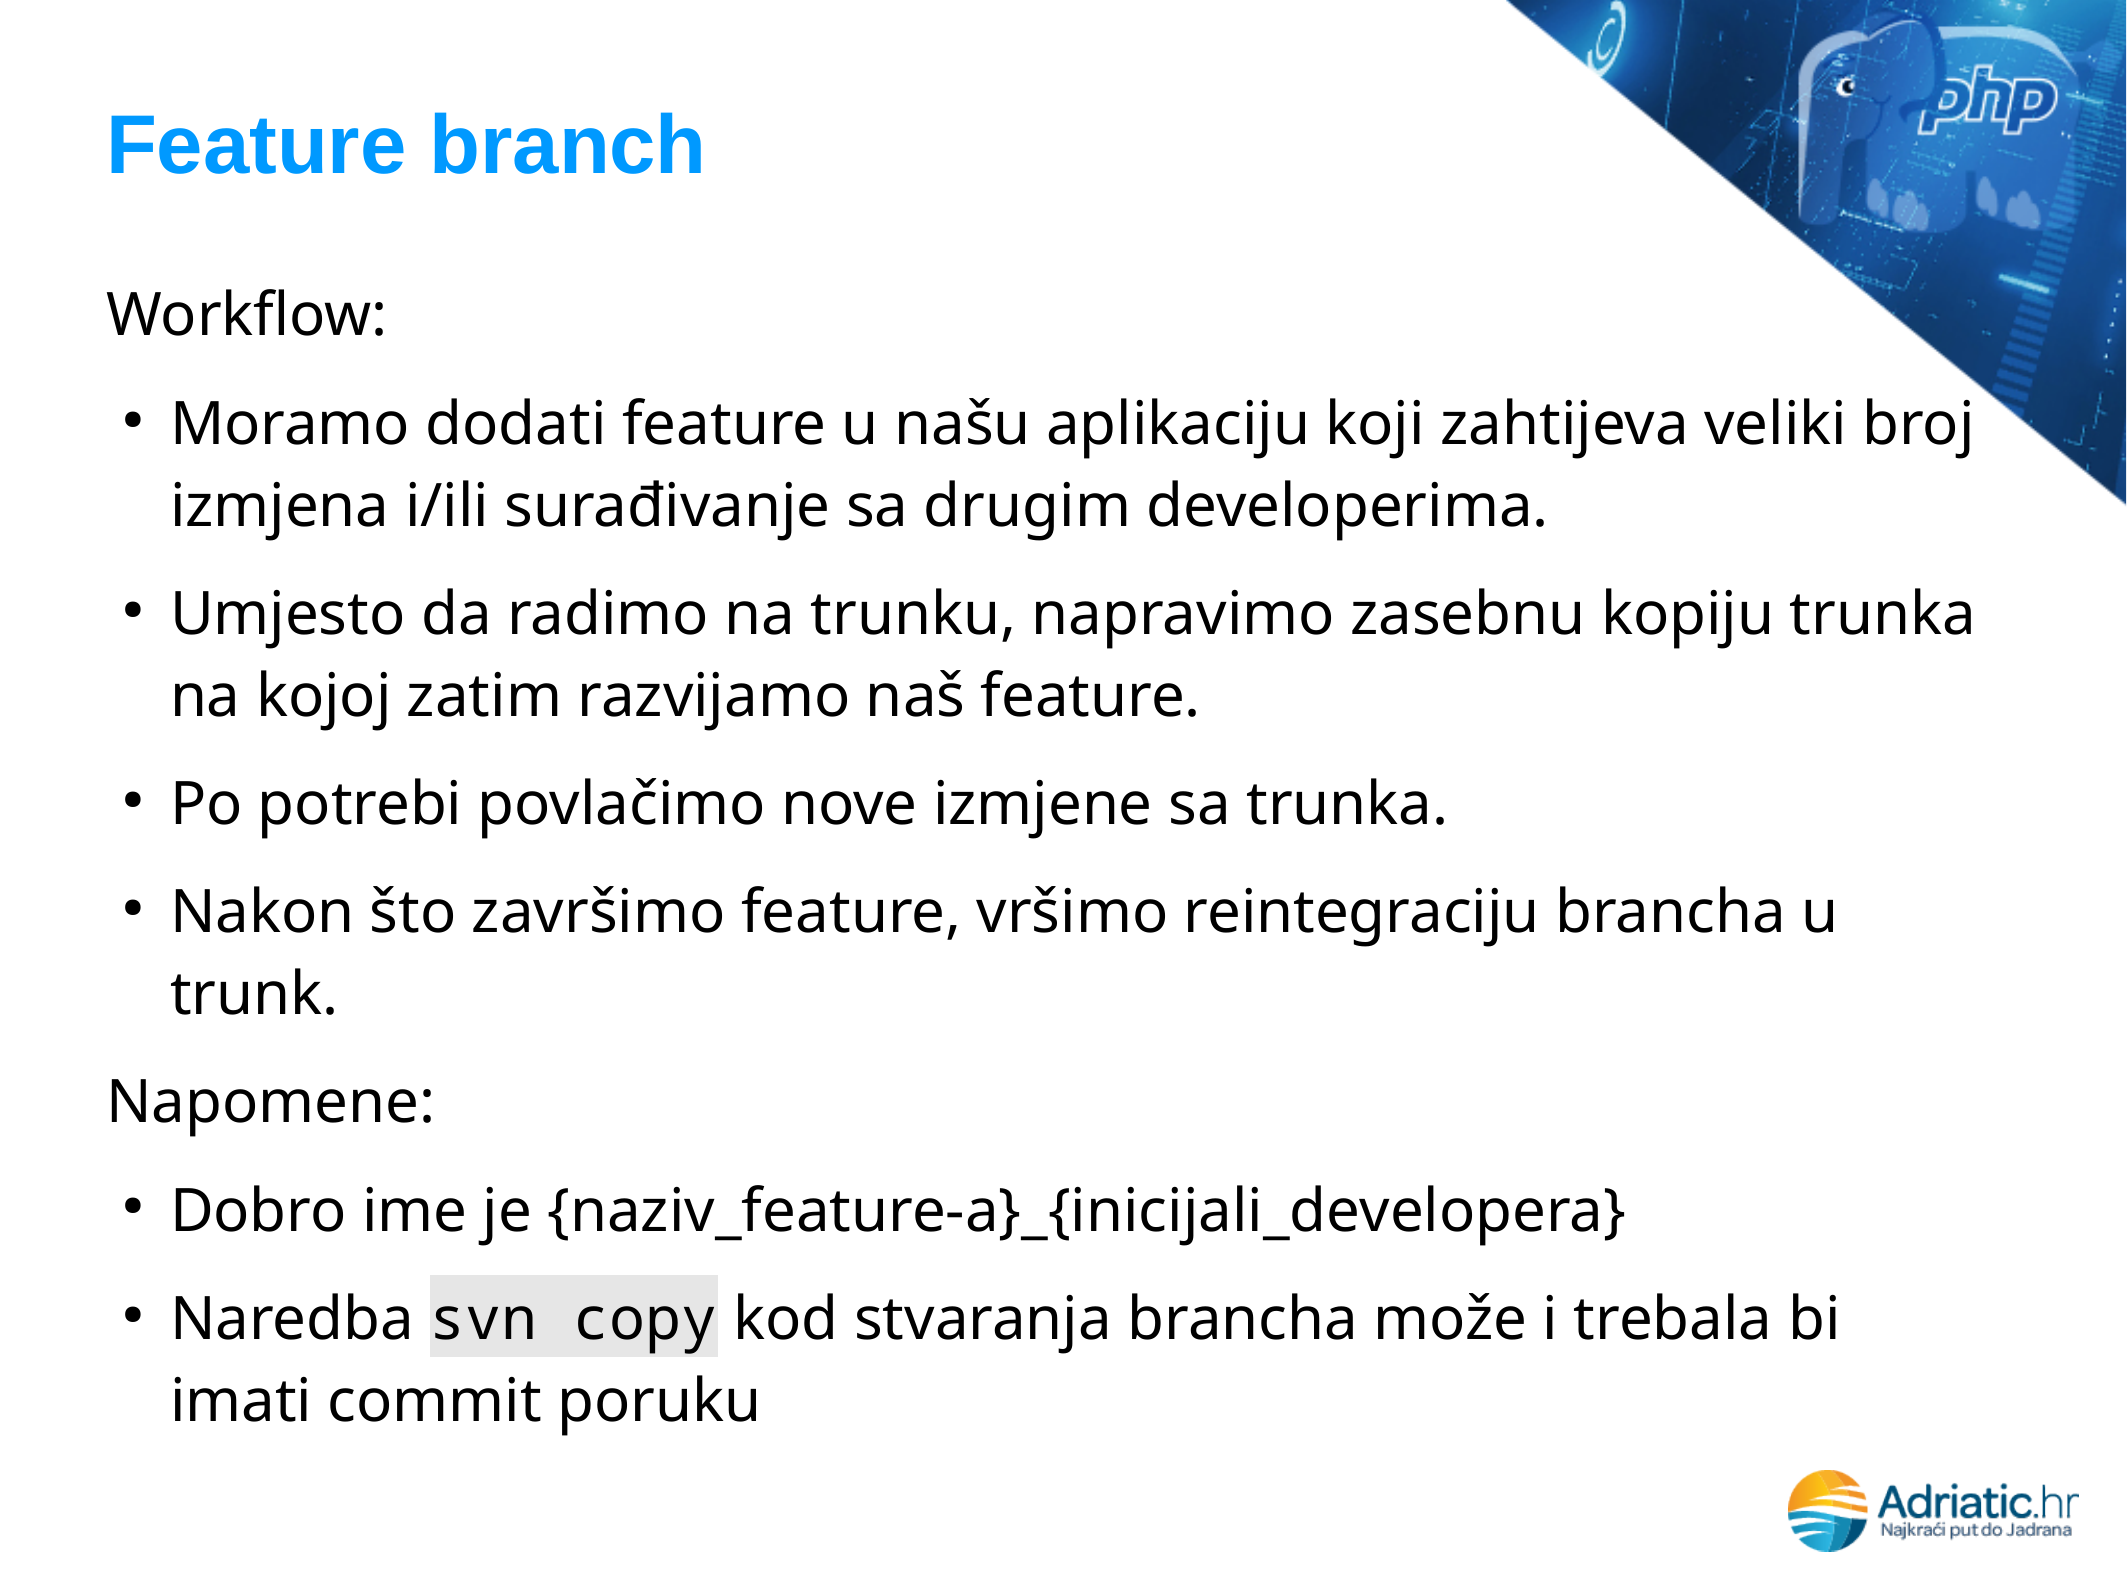

# Feature branch
Workflow:
Moramo dodati feature u našu aplikaciju koji zahtijeva veliki broj izmjena i/ili surađivanje sa drugim developerima.
Umjesto da radimo na trunku, napravimo zasebnu kopiju trunka na kojoj zatim razvijamo naš feature.
Po potrebi povlačimo nove izmjene sa trunka.
Nakon što završimo feature, vršimo reintegraciju brancha u trunk.
Napomene:
Dobro ime je {naziv_feature-a}_{inicijali_developera}
Naredba svn copy kod stvaranja brancha može i trebala bi imati commit poruku